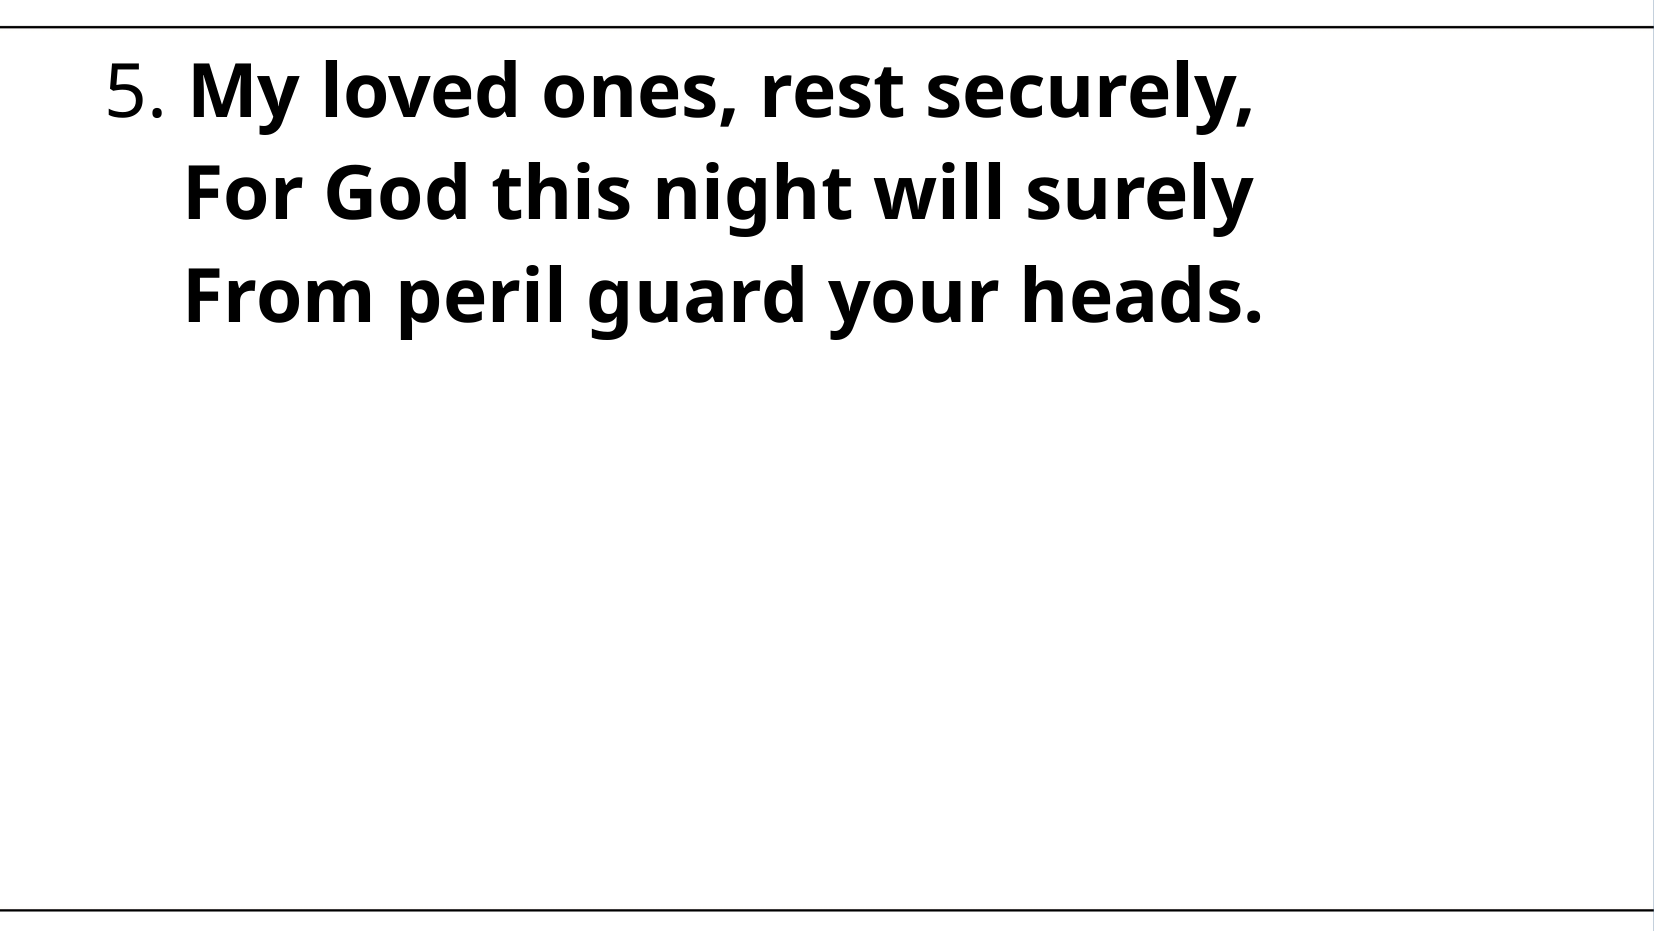

5. My loved ones, rest securely,
 For God this night will surely
 From peril guard your heads.